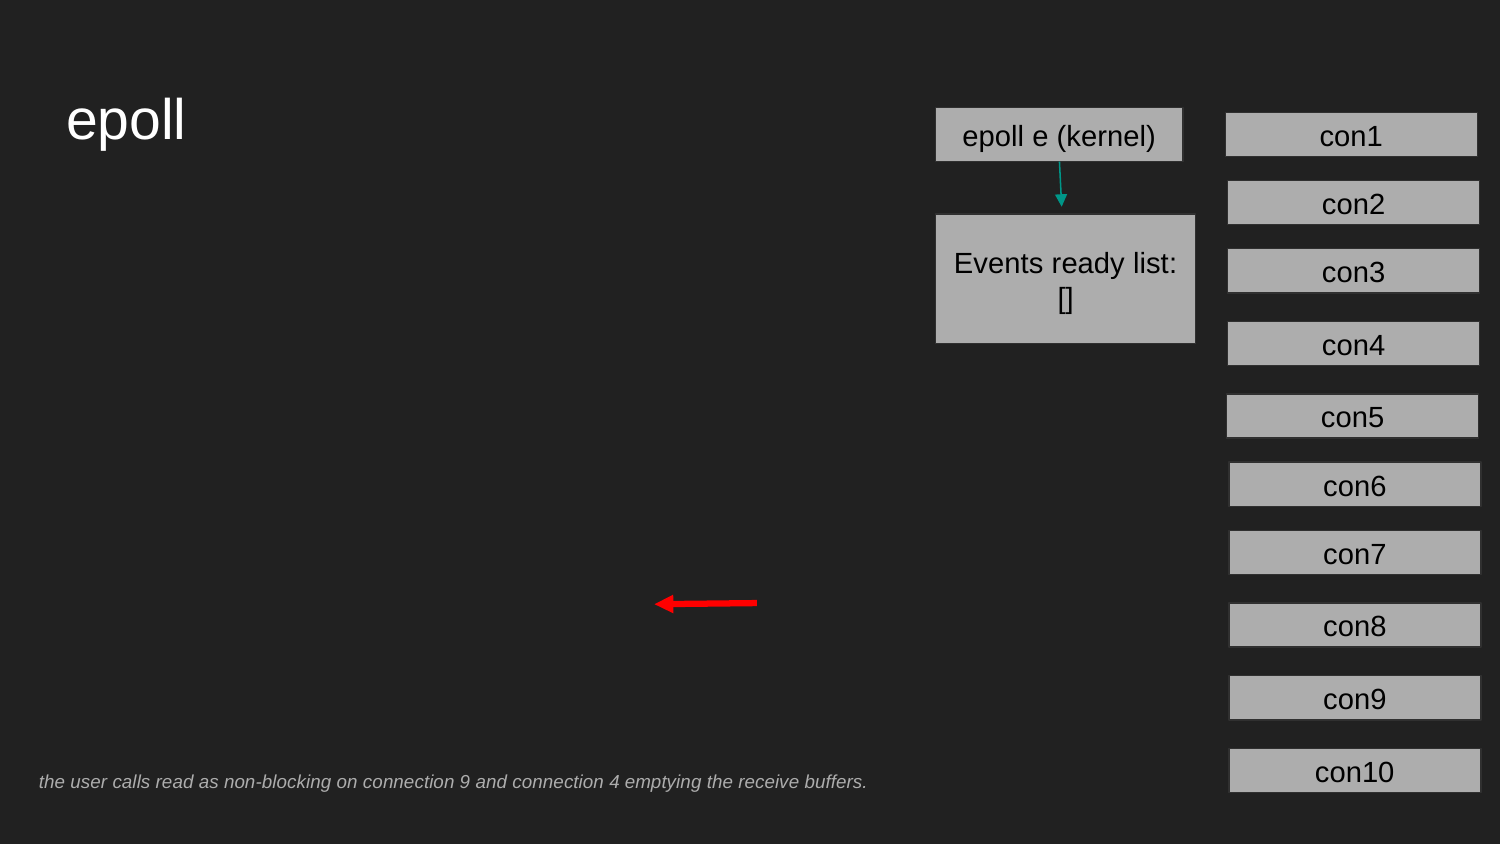

# epoll
epoll e (kernel)
con1
con2
Events ready list:
[]
con3
con4
con5
con6
con7
con8
con9
con10
the user calls read as non-blocking on connection 9 and connection 4 emptying the receive buffers.